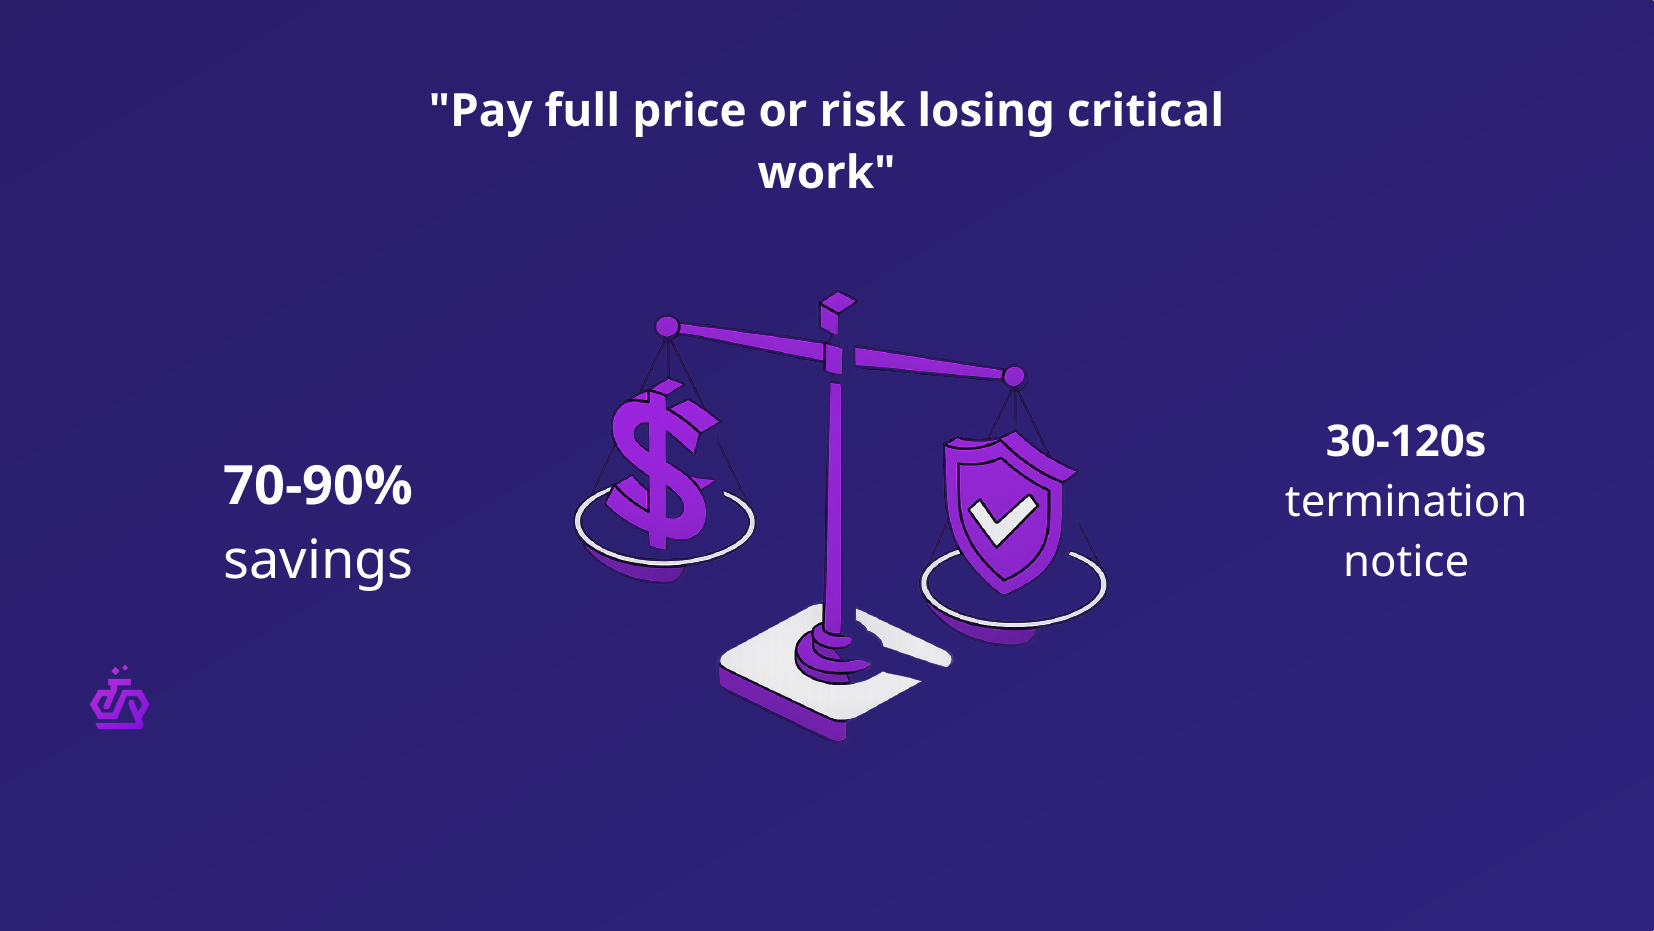

"Pay full price or risk losing critical work"
30-120s termination notice
70-90% savings